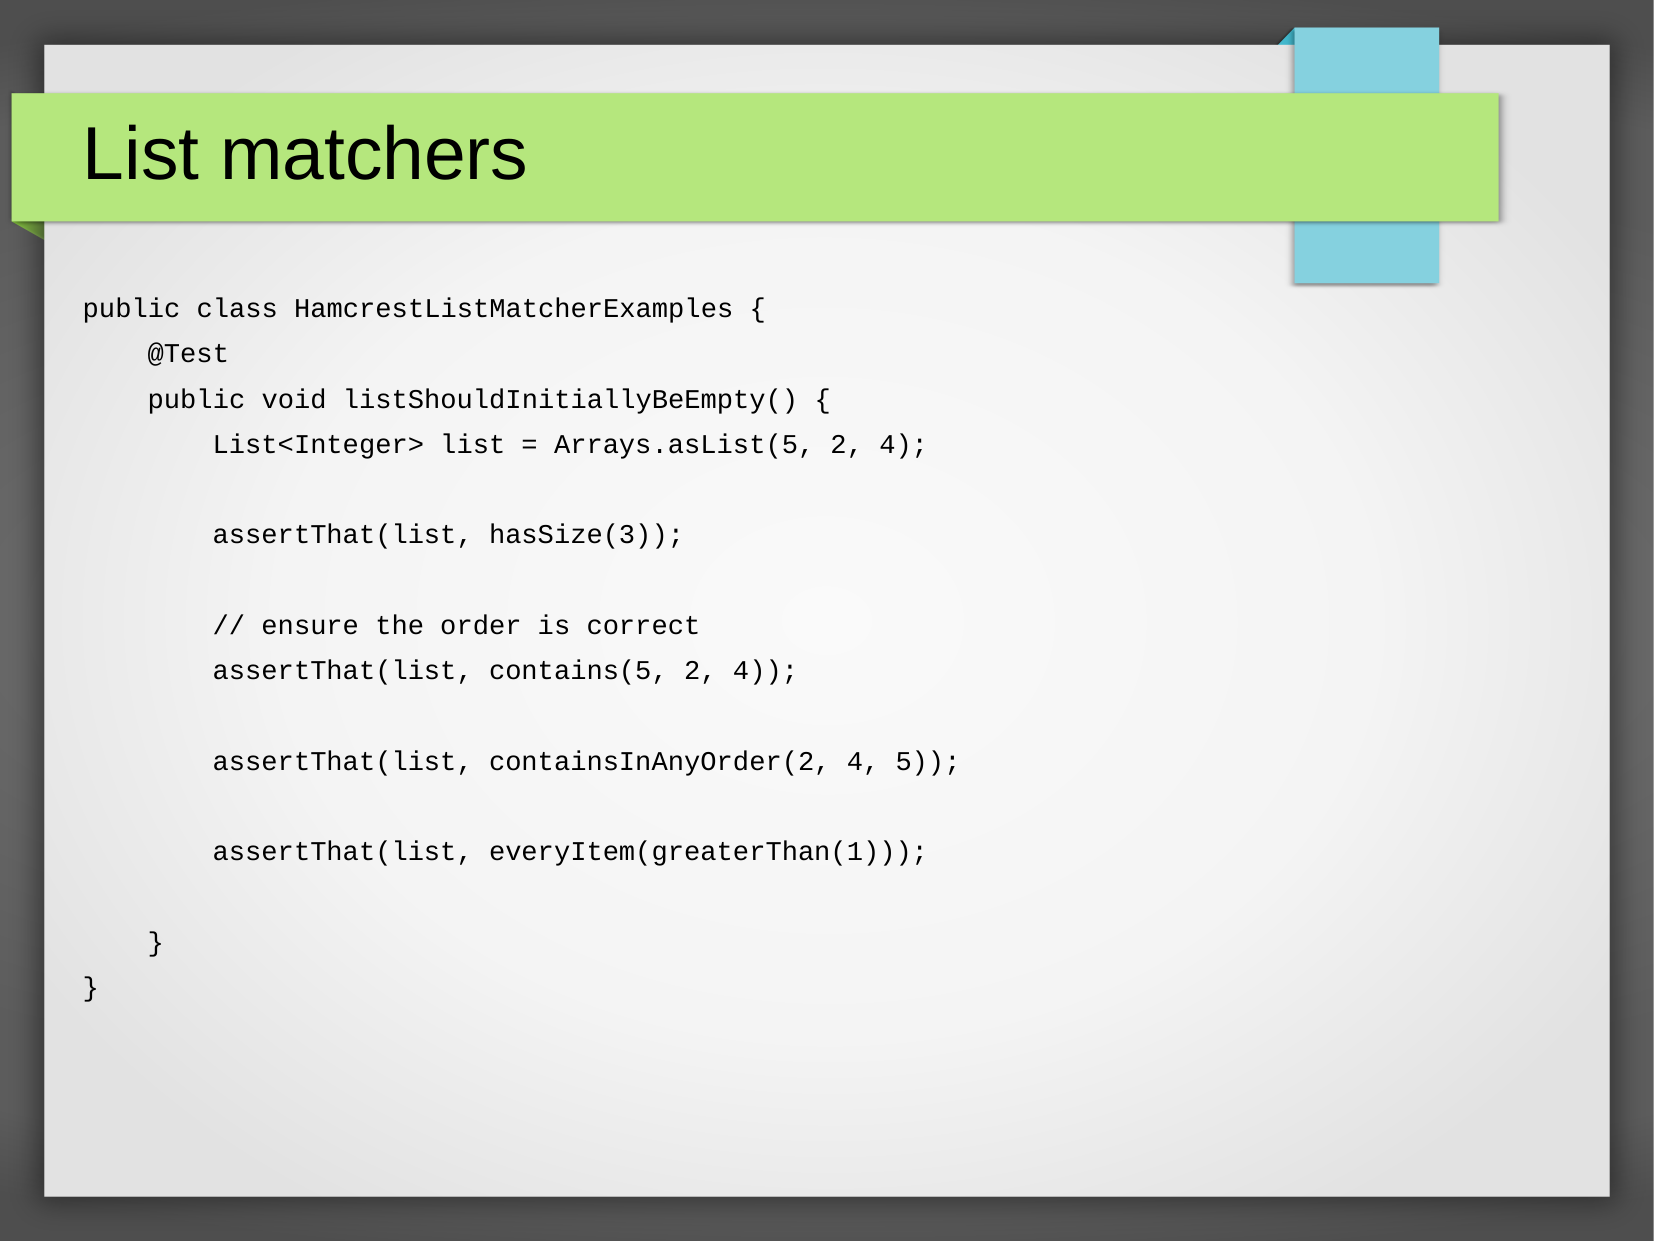

# List matchers
public class HamcrestListMatcherExamples {
 @Test
 public void listShouldInitiallyBeEmpty() {
 List<Integer> list = Arrays.asList(5, 2, 4);
 assertThat(list, hasSize(3));
 // ensure the order is correct
 assertThat(list, contains(5, 2, 4));
 assertThat(list, containsInAnyOrder(2, 4, 5));
 assertThat(list, everyItem(greaterThan(1)));
 }
}